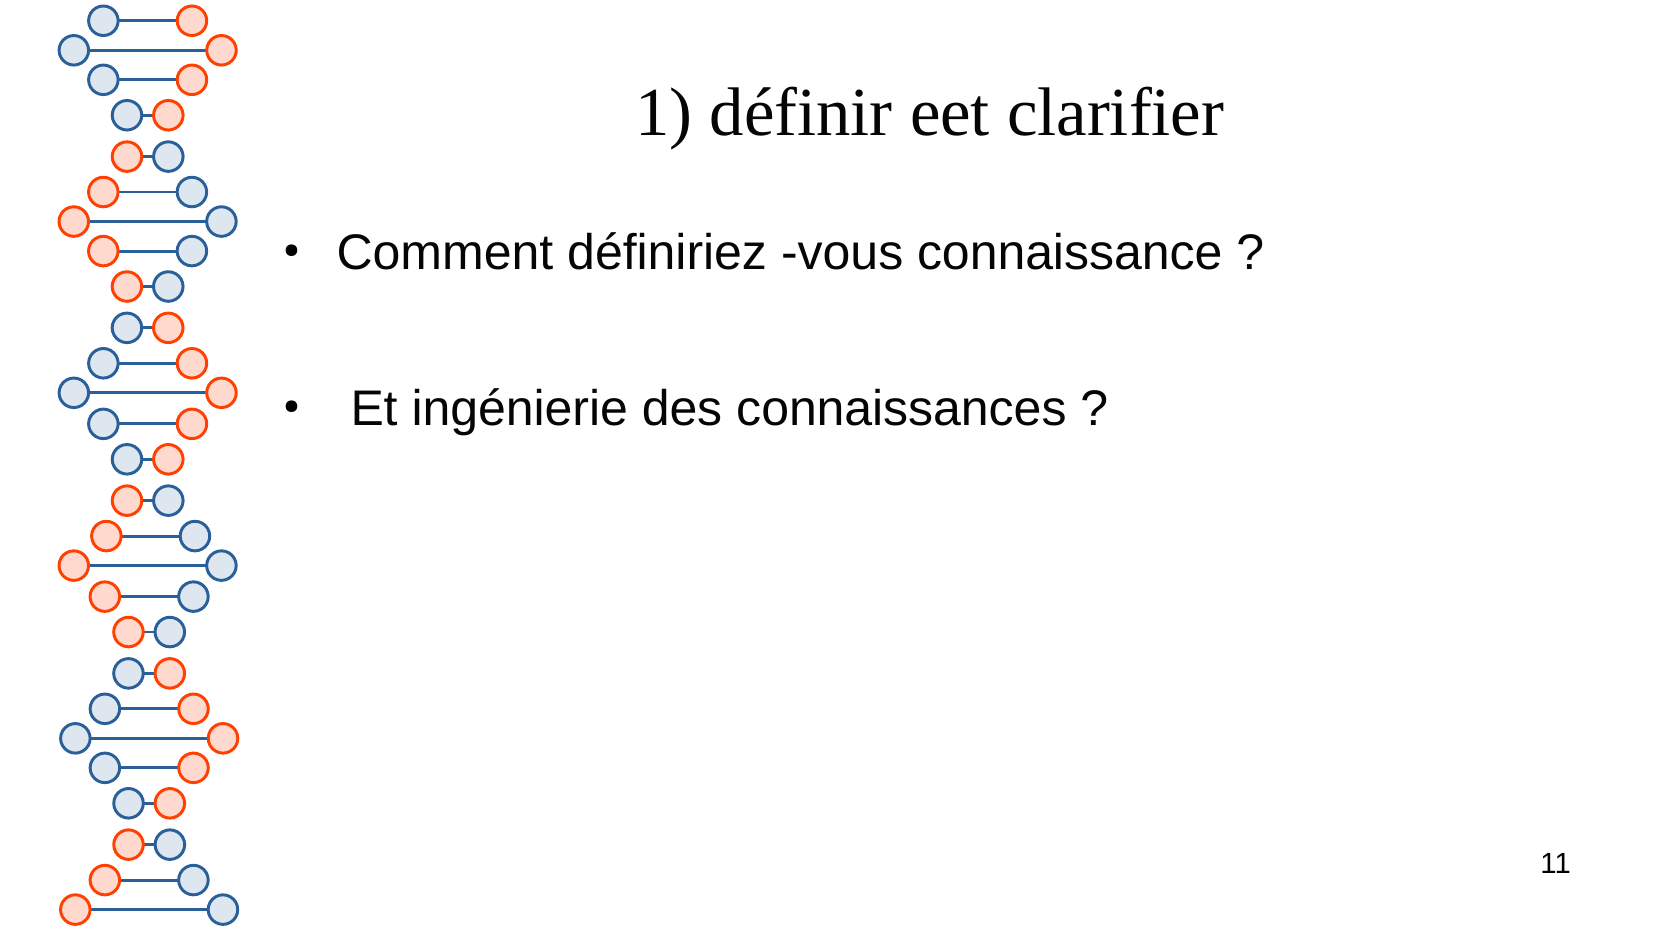

# 1) définir eet clarifier
Comment définiriez -vous connaissance ?
 Et ingénierie des connaissances ?
11